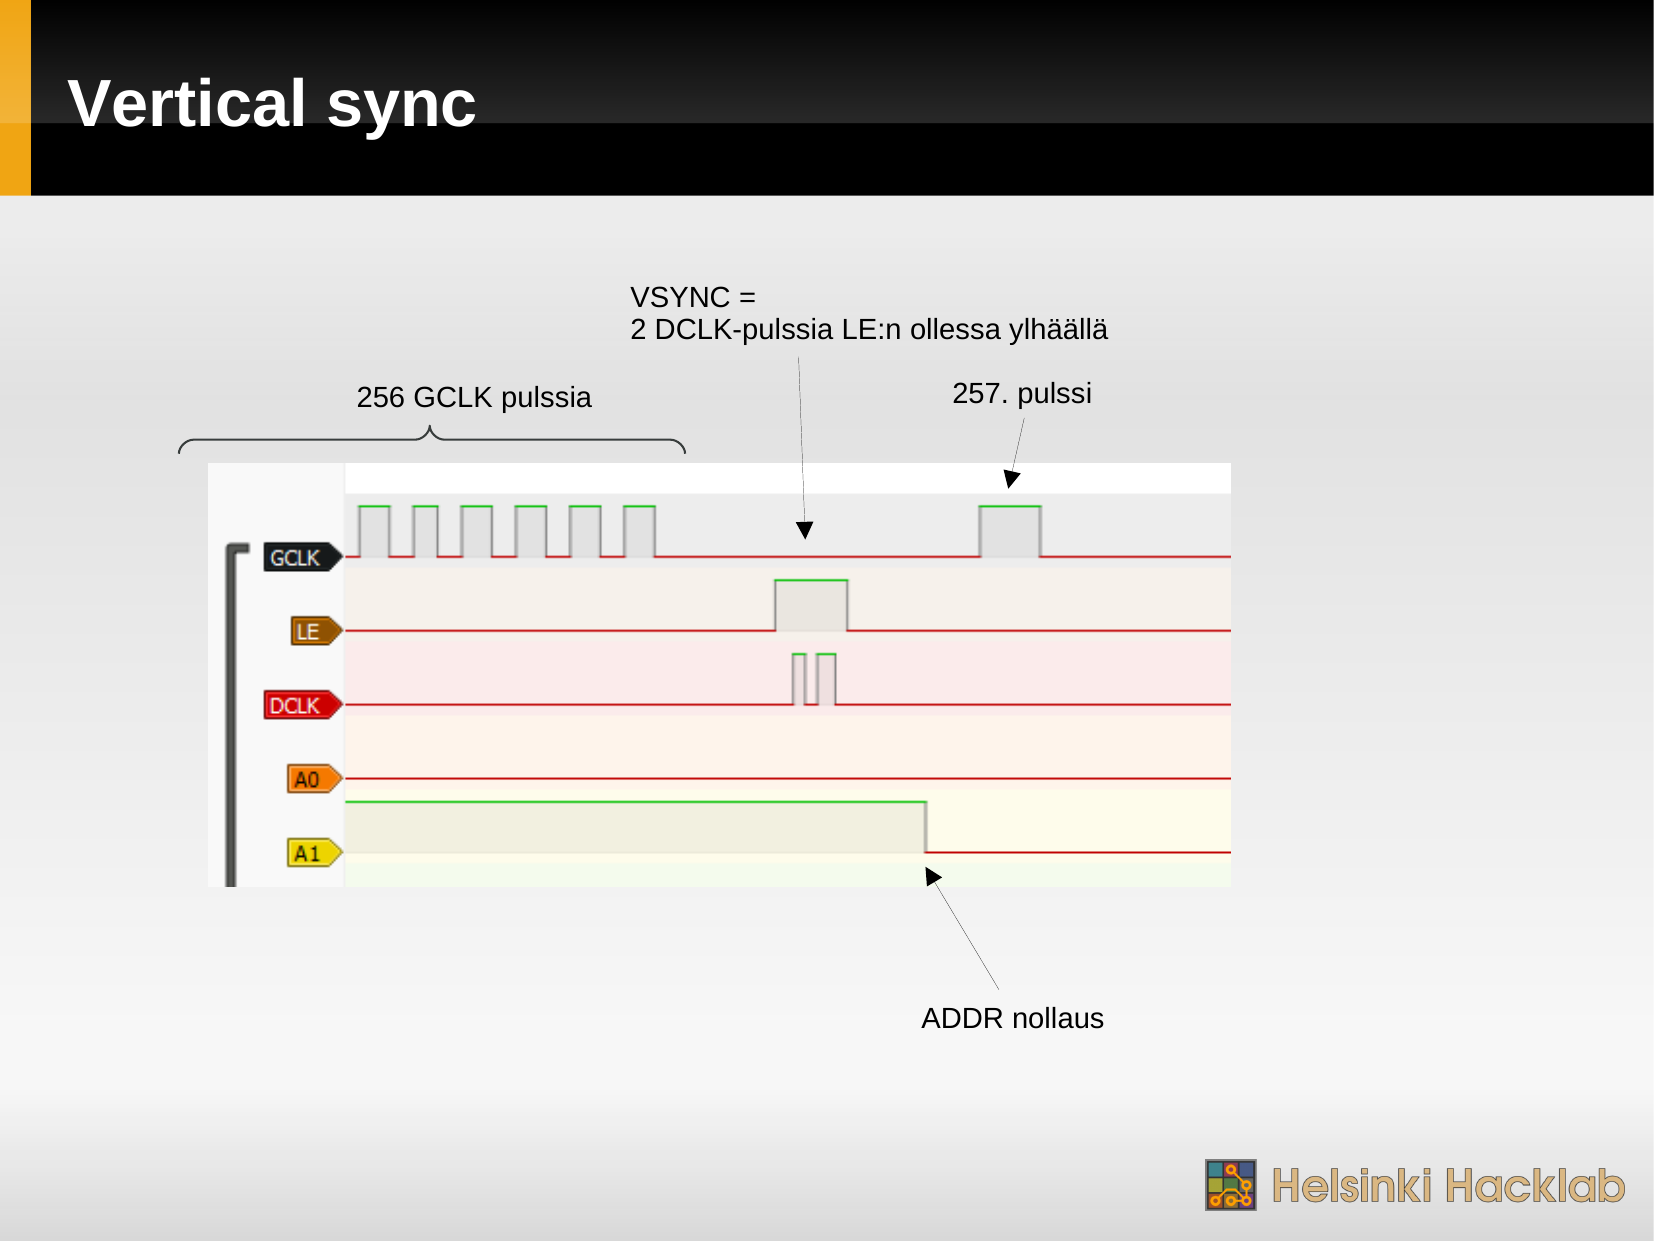

# Vertical sync
VSYNC =
2 DCLK-pulssia LE:n ollessa ylhäällä
257. pulssi
256 GCLK pulssia
ADDR nollaus